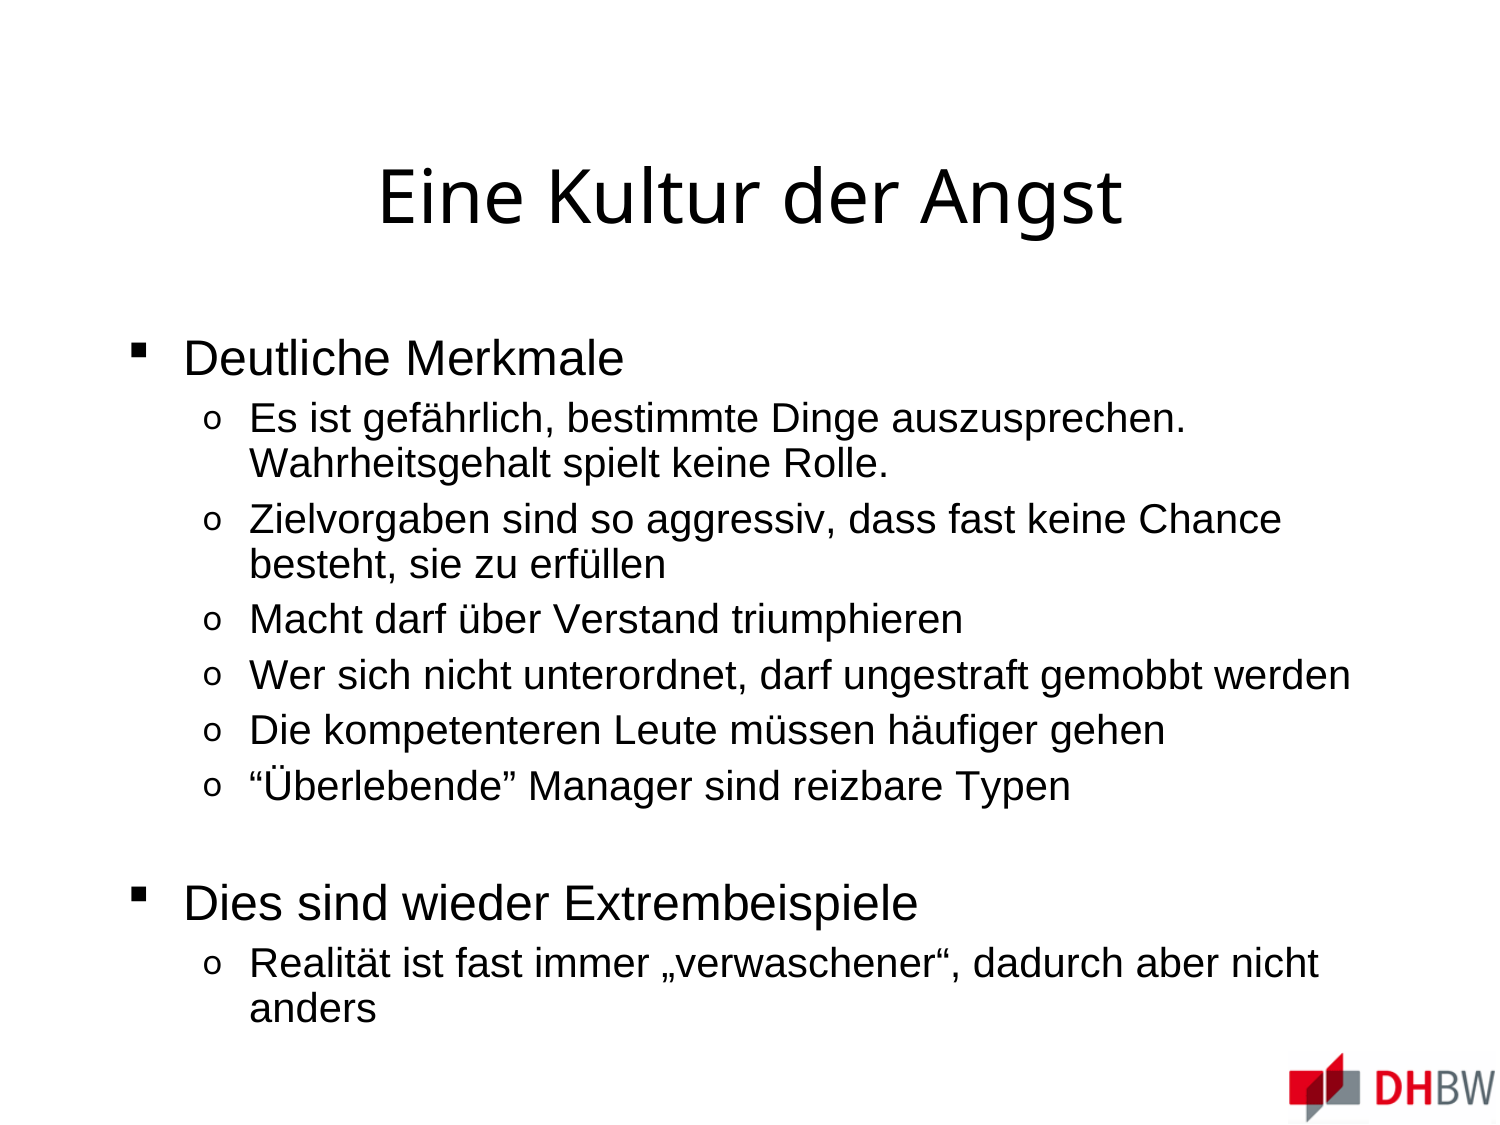

# Eine Kultur der Angst
Deutliche Merkmale
Es ist gefährlich, bestimmte Dinge auszusprechen. Wahrheitsgehalt spielt keine Rolle.
Zielvorgaben sind so aggressiv, dass fast keine Chance besteht, sie zu erfüllen
Macht darf über Verstand triumphieren
Wer sich nicht unterordnet, darf ungestraft gemobbt werden
Die kompetenteren Leute müssen häufiger gehen
“Überlebende” Manager sind reizbare Typen
Dies sind wieder Extrembeispiele
Realität ist fast immer „verwaschener“, dadurch aber nicht anders